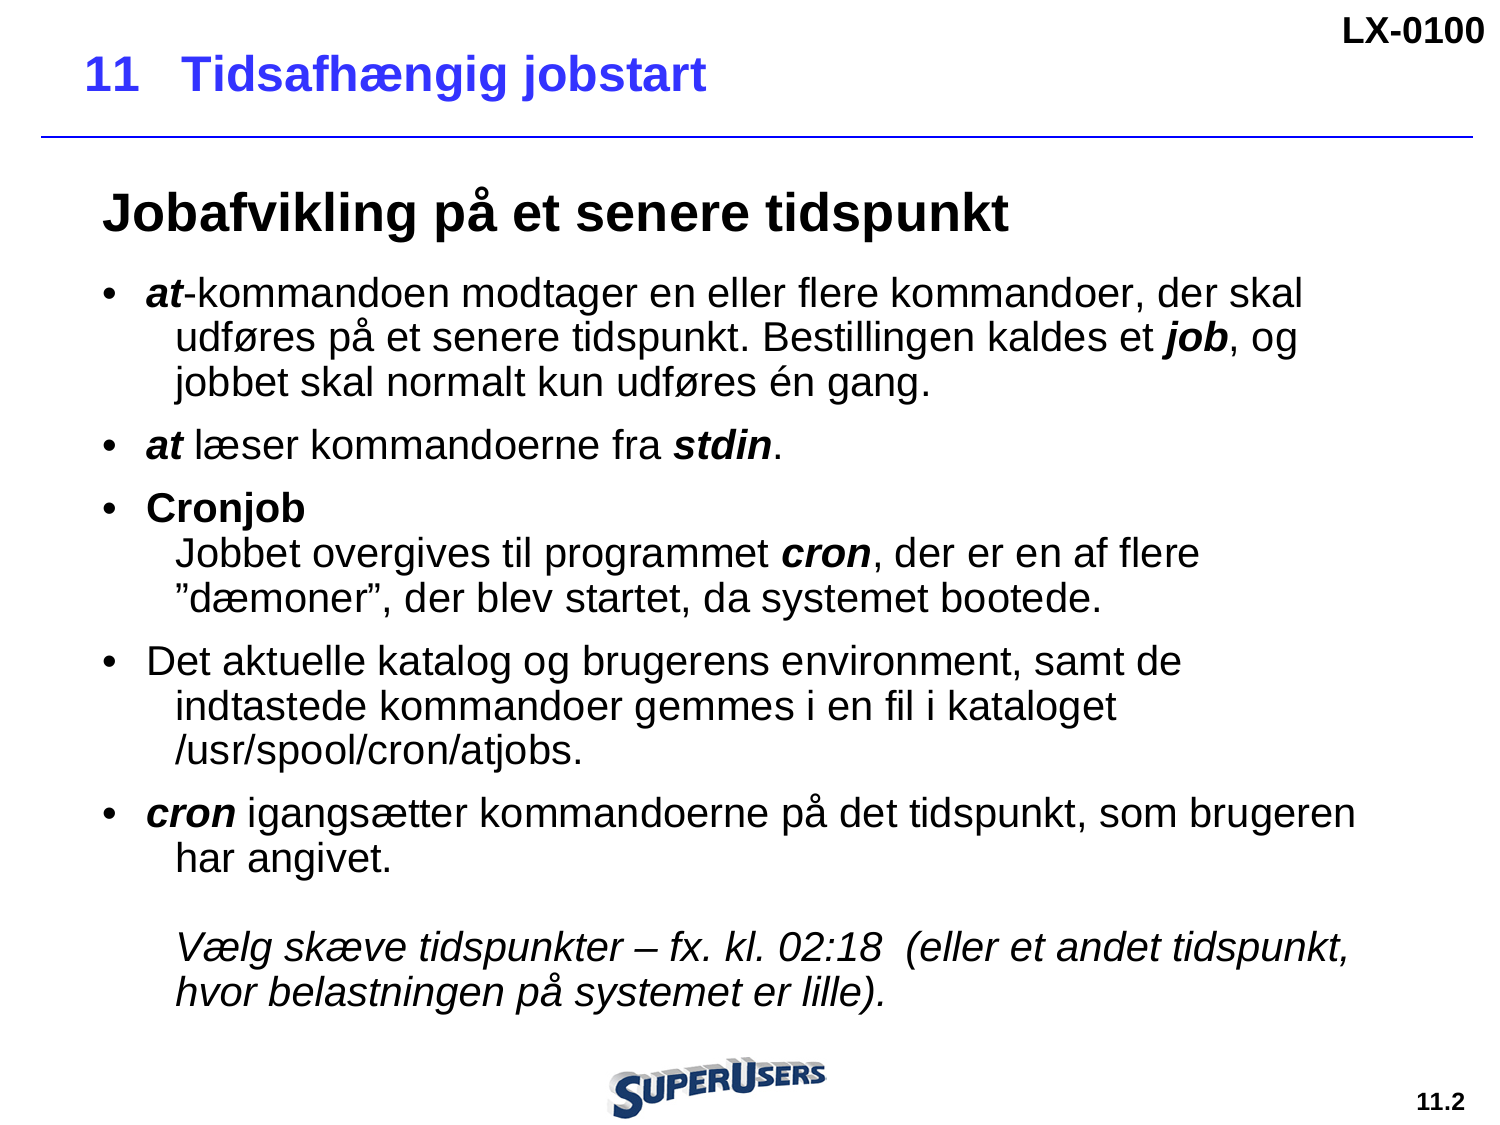

# 11 Tidsafhængig jobstart
Jobafvikling på et senere tidspunkt
at-kommandoen modtager en eller flere kommandoer, der skal udføres på et senere tidspunkt. Bestillingen kaldes et job, og jobbet skal normalt kun udføres én gang.
at læser kommandoerne fra stdin.
Cronjob
Jobbet overgives til programmet cron, der er en af flere ”dæmoner”, der blev startet, da systemet bootede.
Det aktuelle katalog og brugerens environment, samt de
indtastede kommandoer gemmes i en fil i kataloget
/usr/spool/cron/atjobs.
cron igangsætter kommandoerne på det tidspunkt, som brugeren har angivet.
Vælg skæve tidspunkter – fx. kl. 02:18 (eller et andet tidspunkt, hvor belastningen på systemet er lille).